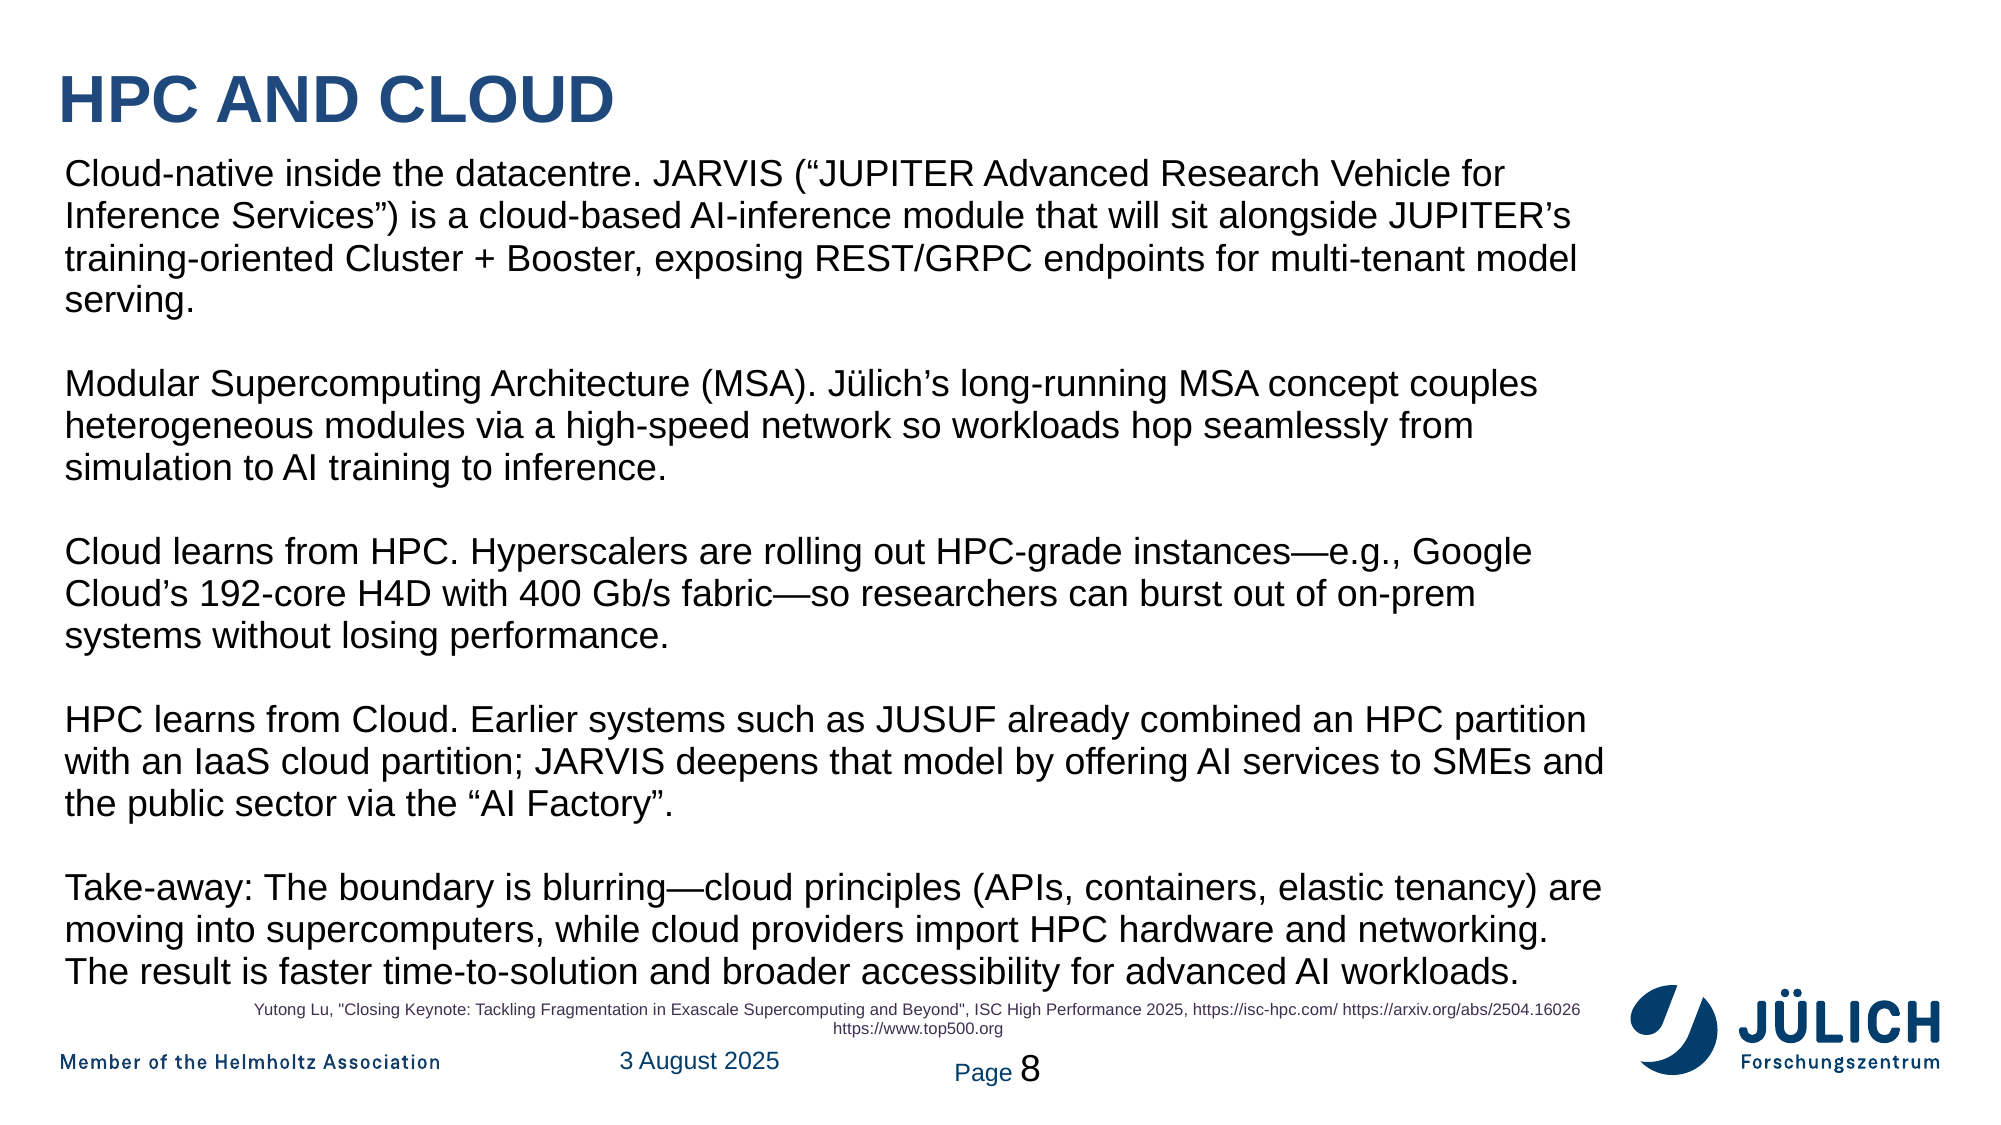

# HPC and cloud
Cloud-native inside the datacentre. JARVIS (“JUPITER Advanced Research Vehicle for Inference Services”) is a cloud-based AI-inference module that will sit alongside JUPITER’s training-oriented Cluster + Booster, exposing REST/GRPC endpoints for multi-tenant model serving.
Modular Supercomputing Architecture (MSA). Jülich’s long-running MSA concept couples heterogeneous modules via a high-speed network so workloads hop seamlessly from simulation to AI training to inference.
Cloud learns from HPC. Hyperscalers are rolling out HPC-grade instances—e.g., Google Cloud’s 192-core H4D with 400 Gb/s fabric—so researchers can burst out of on-prem systems without losing performance.
HPC learns from Cloud. Earlier systems such as JUSUF already combined an HPC partition with an IaaS cloud partition; JARVIS deepens that model by offering AI services to SMEs and the public sector via the “AI Factory”.
Take-away: The boundary is blurring—cloud principles (APIs, containers, elastic tenancy) are moving into supercomputers, while cloud providers import HPC hardware and networking. The result is faster time-to-solution and broader accessibility for advanced AI workloads.
Yutong Lu, "Closing Keynote: Tackling Fragmentation in Exascale Supercomputing and Beyond", ISC High Performance 2025, https://isc-hpc.com/ https://arxiv.org/abs/2504.16026 https://www.top500.org
3 August 2025
Page